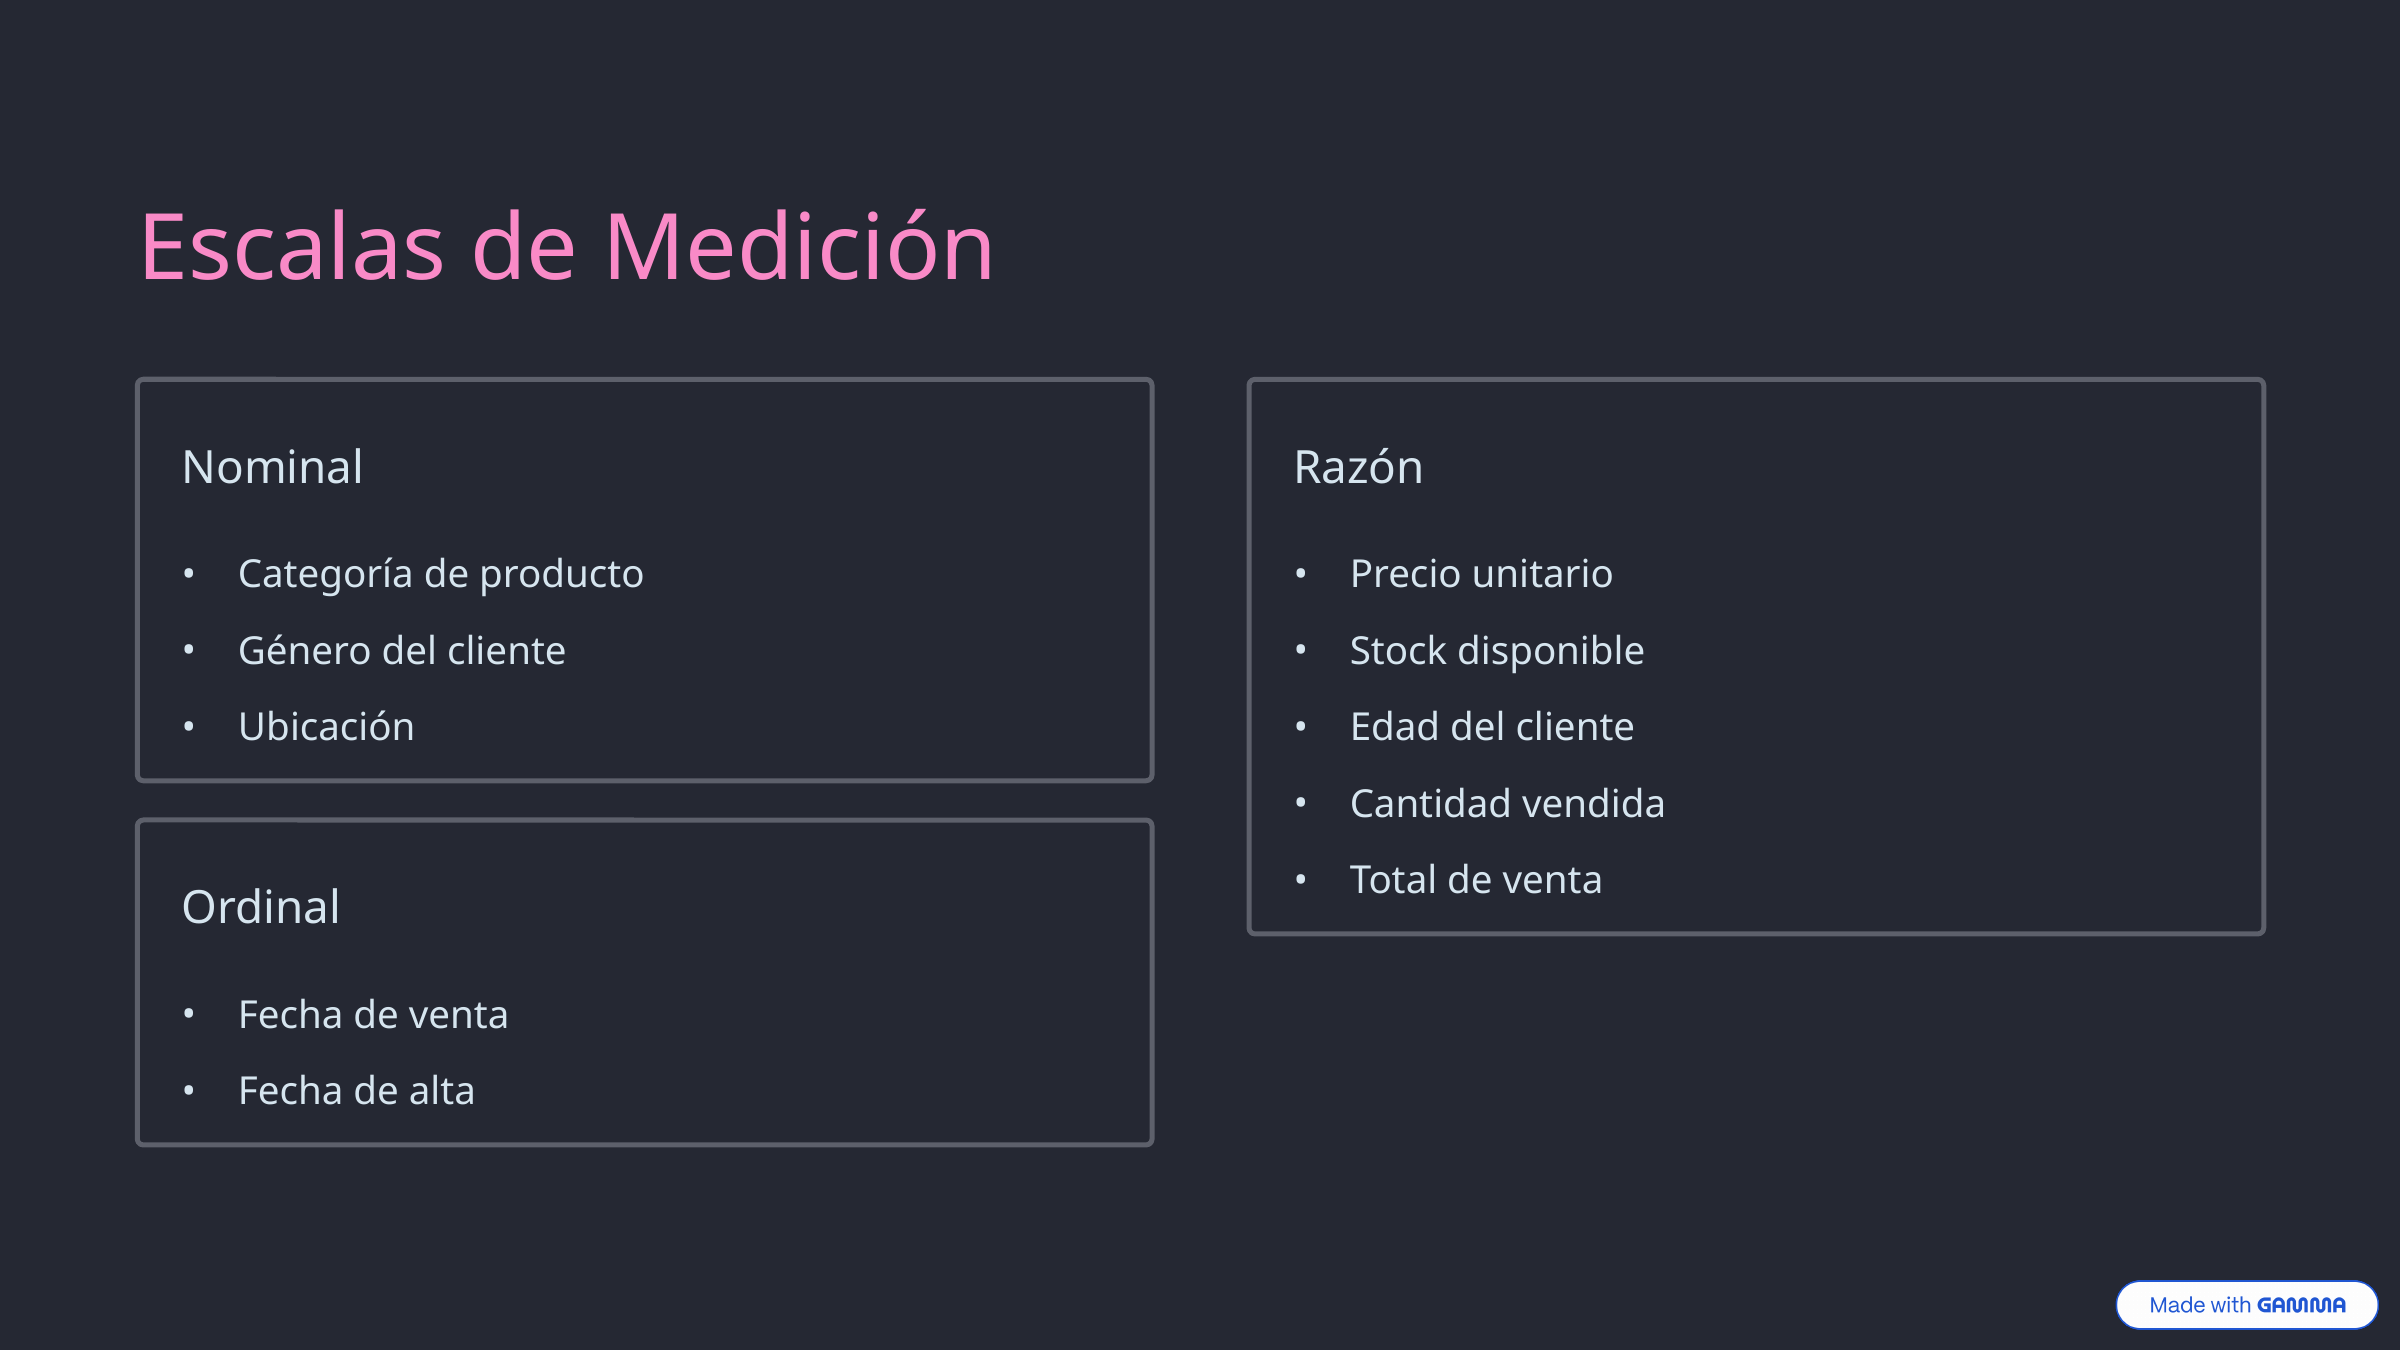

Escalas de Medición
Nominal
Razón
Categoría de producto
Precio unitario
Género del cliente
Stock disponible
Ubicación
Edad del cliente
Cantidad vendida
Total de venta
Ordinal
Fecha de venta
Fecha de alta